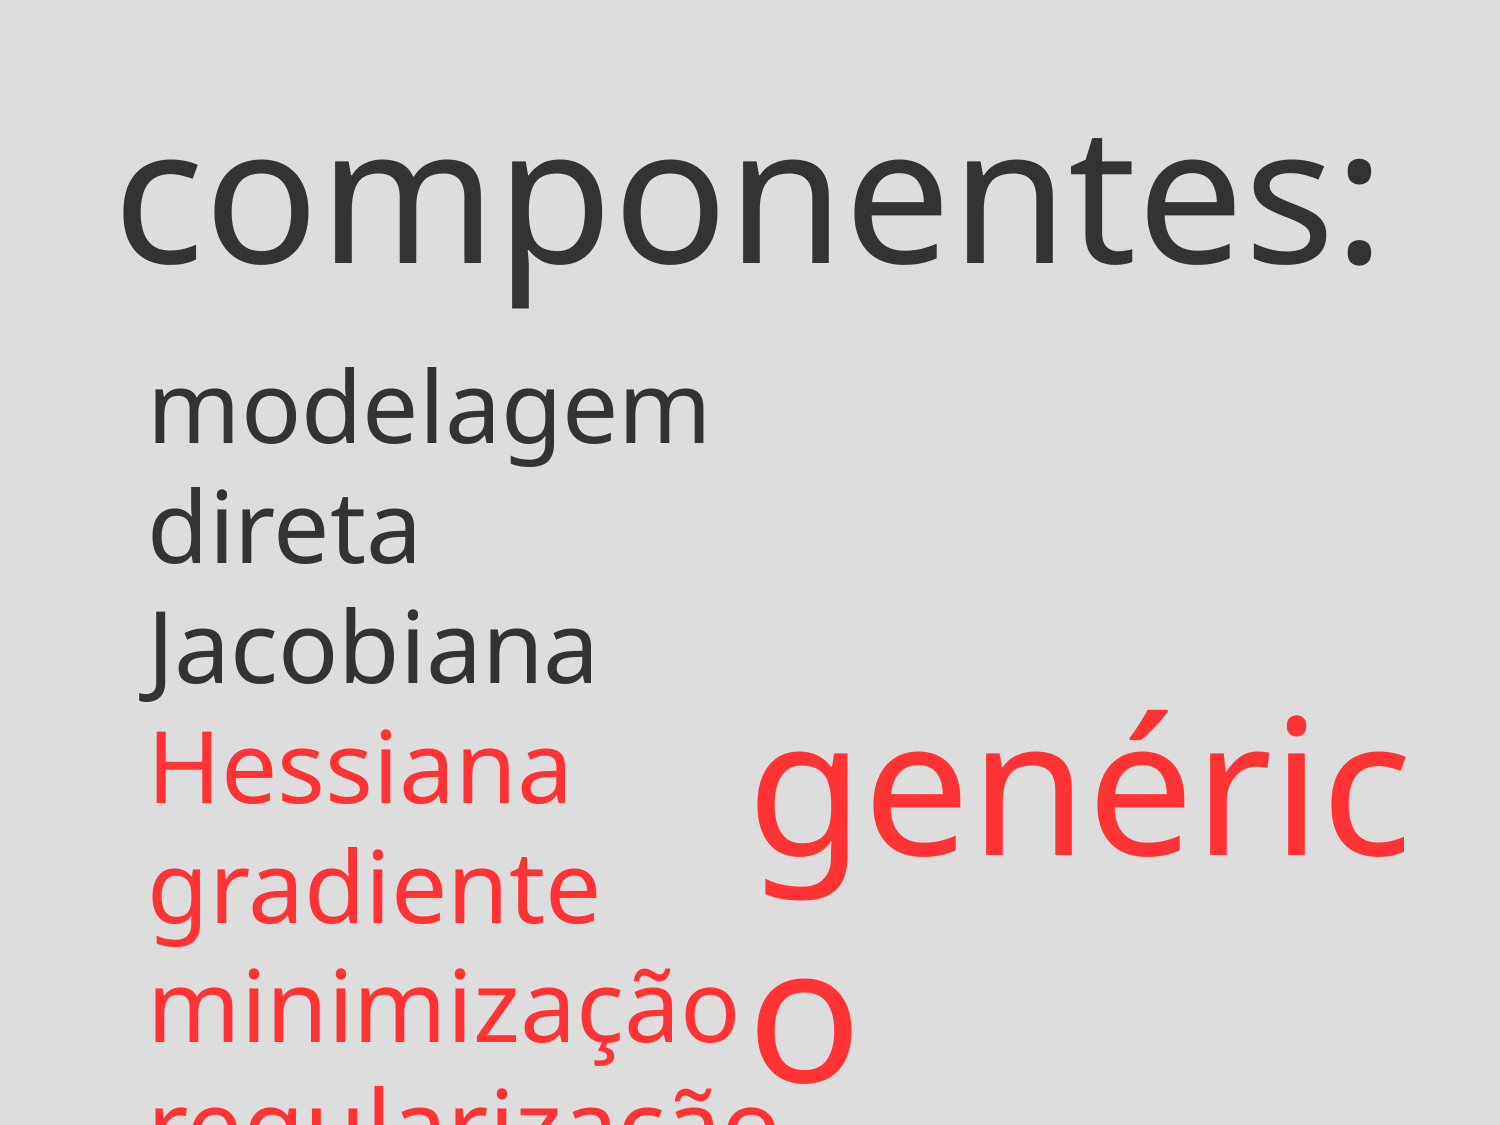

# componentes:
modelagem direta
Jacobiana
Hessiana
gradiente
minimização
regularização
genérico